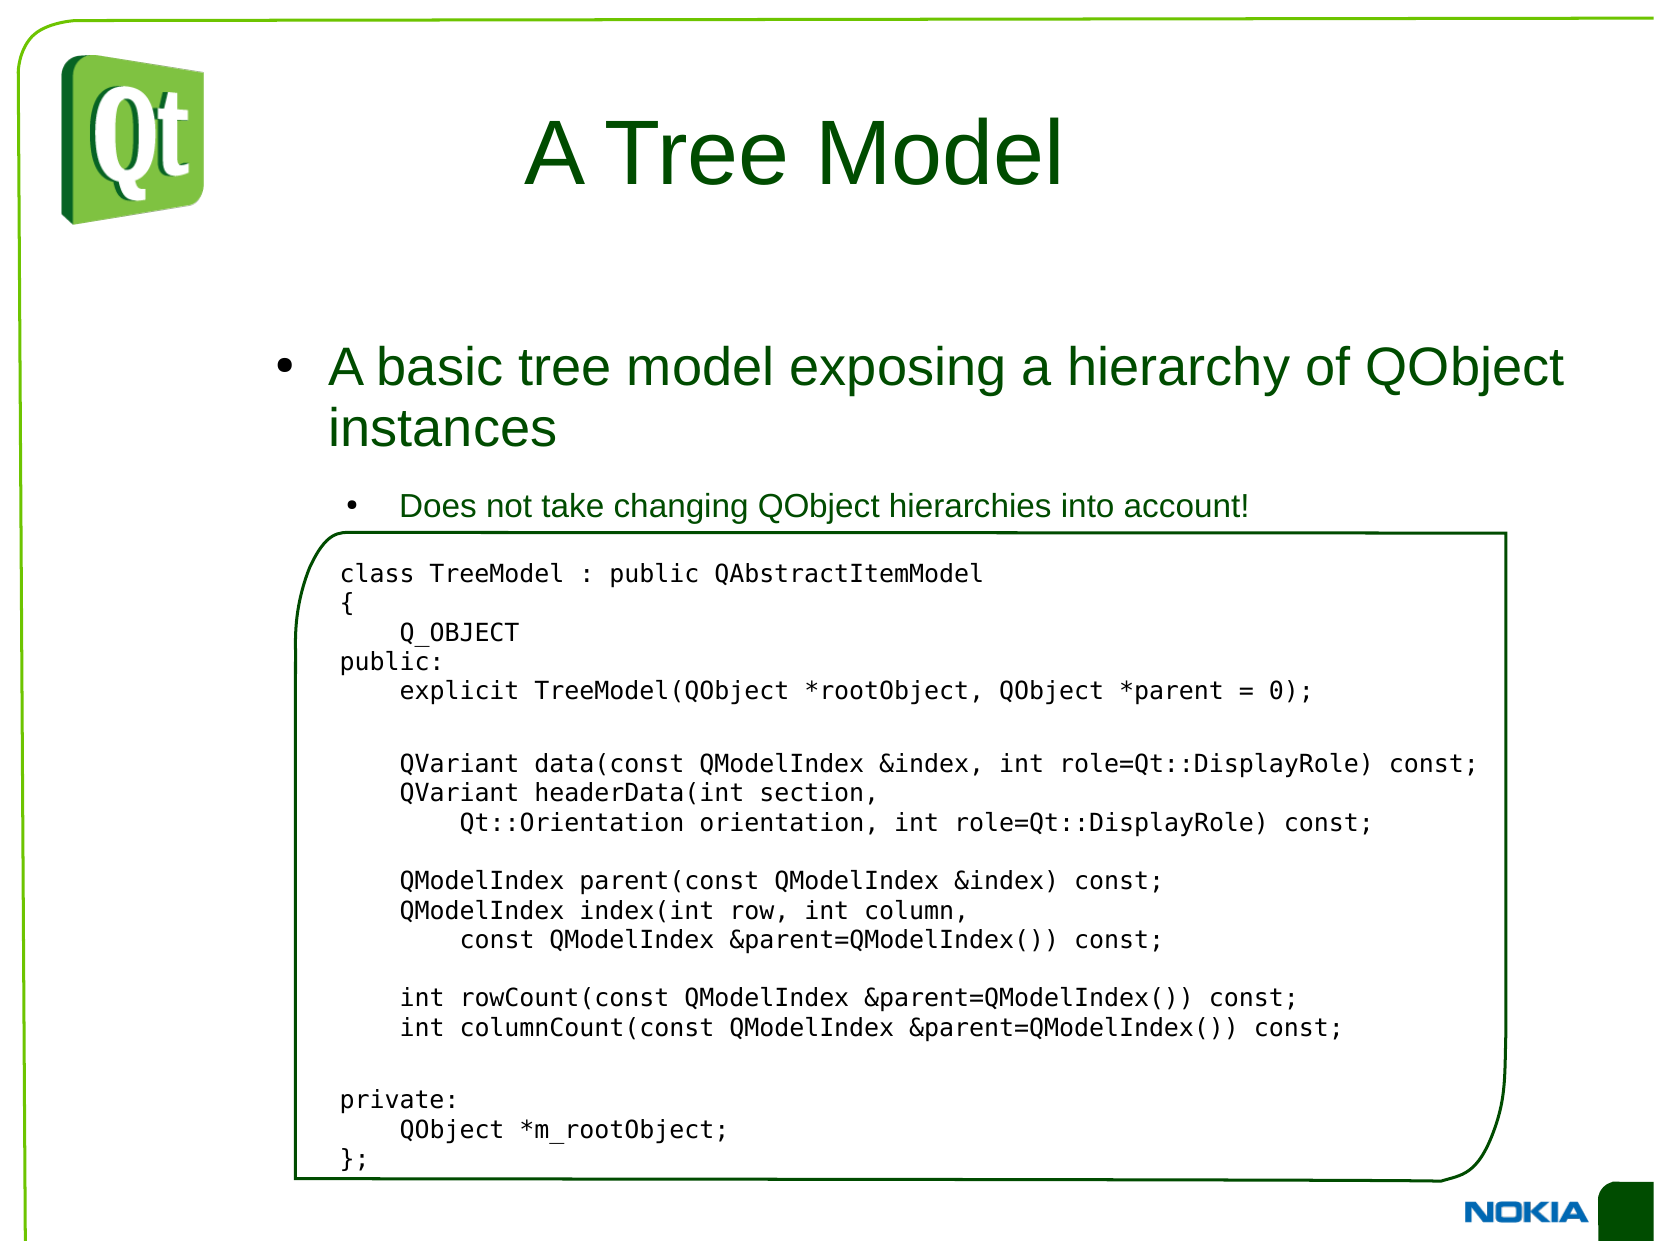

# A Tree Model
A basic tree model exposing a hierarchy of QObject instances
Does not take changing QObject hierarchies into account!
class TreeModel : public QAbstractItemModel
{
 Q_OBJECT
public:
 explicit TreeModel(QObject *rootObject, QObject *parent = 0);
 QVariant data(const QModelIndex &index, int role=Qt::DisplayRole) const;
 QVariant headerData(int section,
 Qt::Orientation orientation, int role=Qt::DisplayRole) const;
 QModelIndex parent(const QModelIndex &index) const;
 QModelIndex index(int row, int column,
 const QModelIndex &parent=QModelIndex()) const;
 int rowCount(const QModelIndex &parent=QModelIndex()) const;
 int columnCount(const QModelIndex &parent=QModelIndex()) const;
private:
 QObject *m_rootObject;
};